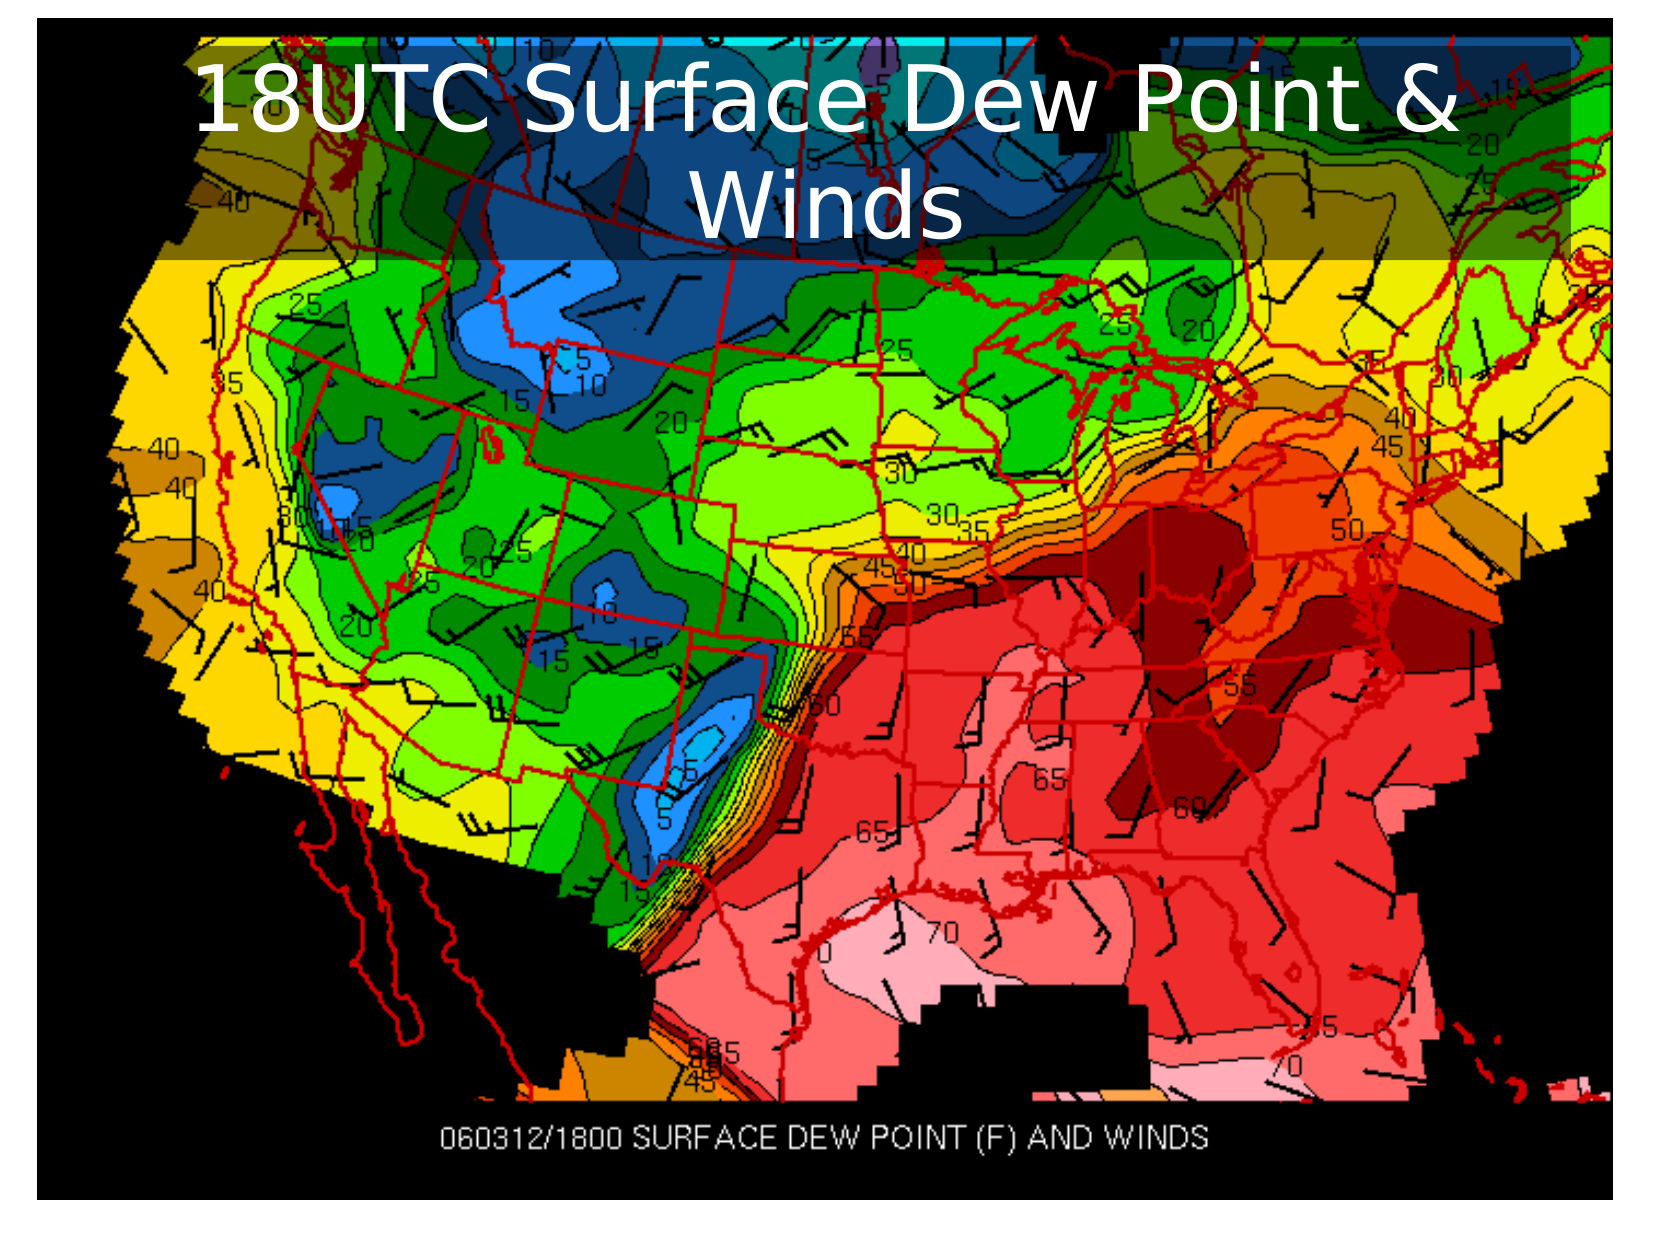

# 18UTC Surface Dew Point & Winds